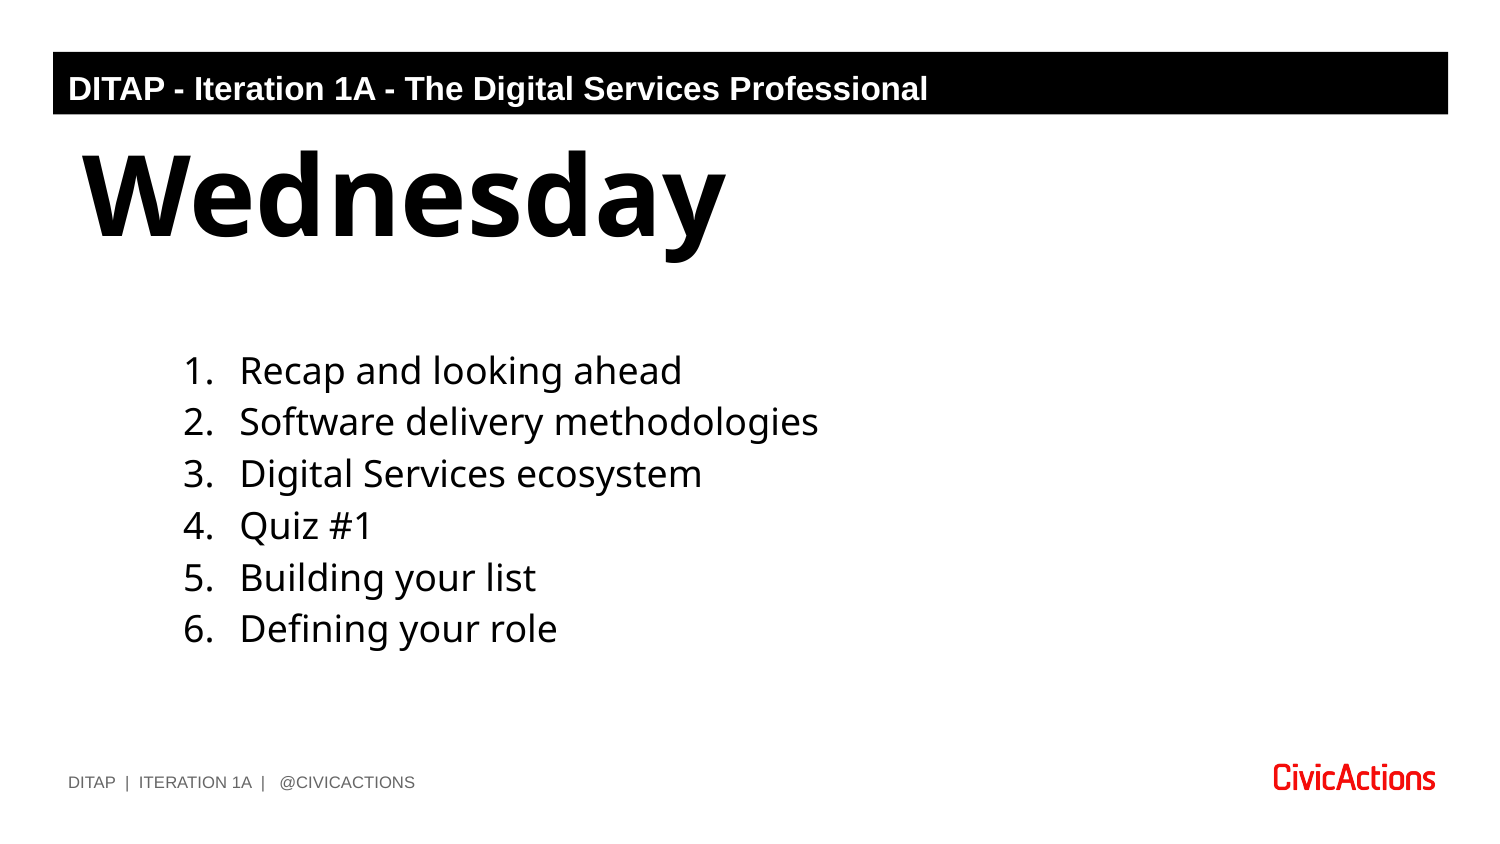

DITAP - Iteration 1A - The Digital Services Professional
Wednesday
# Recap and looking ahead
Software delivery methodologies
Digital Services ecosystem
Quiz #1
Building your list
Defining your role